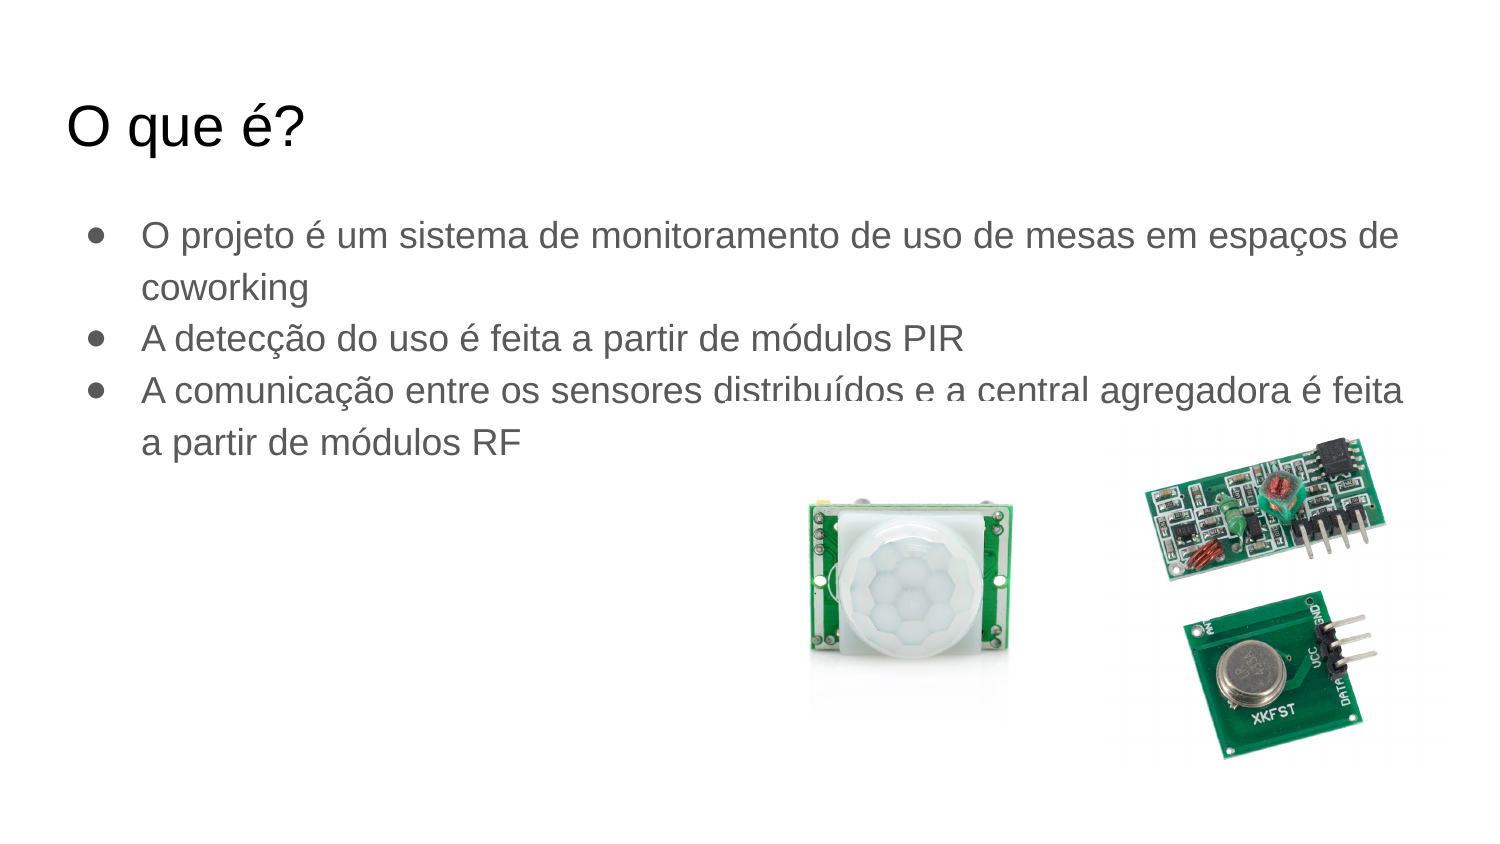

# O que é?
O projeto é um sistema de monitoramento de uso de mesas em espaços de coworking
A detecção do uso é feita a partir de módulos PIR
A comunicação entre os sensores distribuídos e a central agregadora é feita a partir de módulos RF